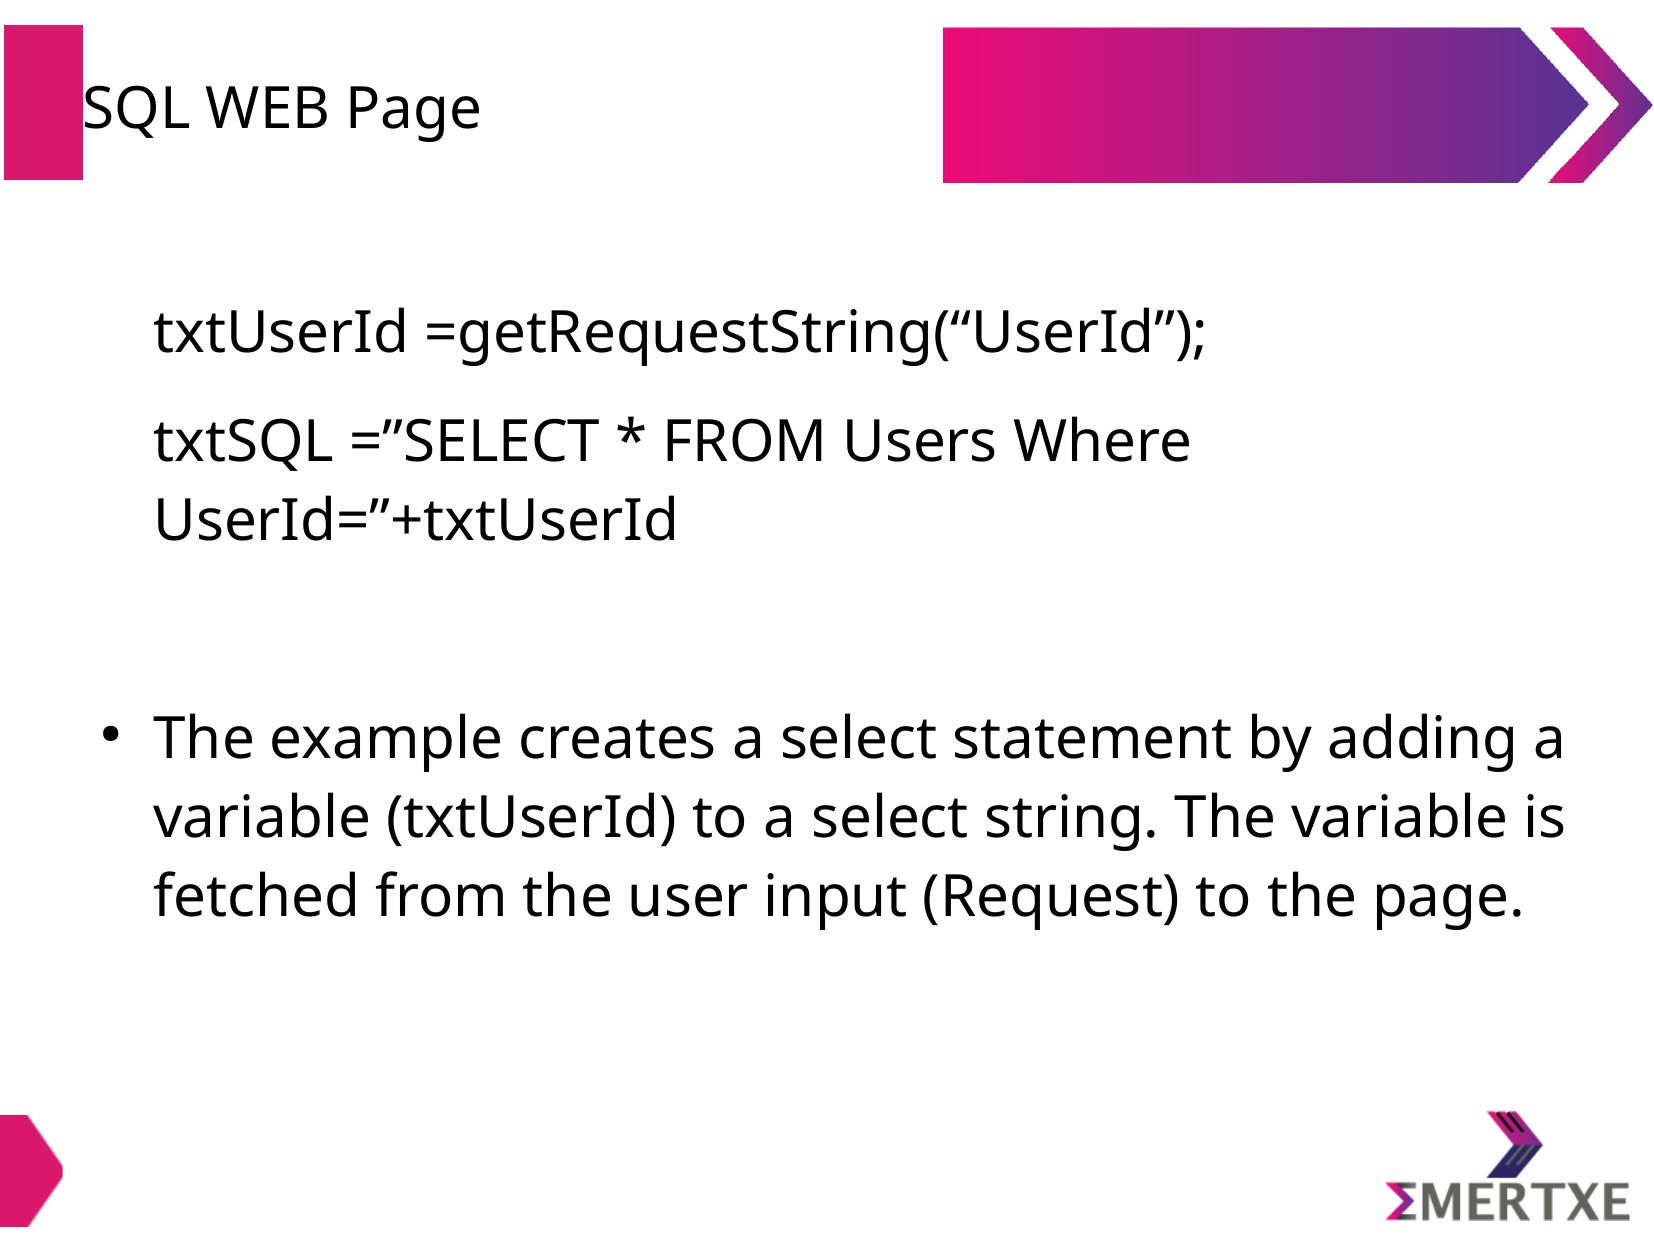

# SQL WEB Page
txtUserId =getRequestString(“UserId”);
txtSQL =”SELECT * FROM Users Where UserId=”+txtUserId
The example creates a select statement by adding a variable (txtUserId) to a select string. The variable is fetched from the user input (Request) to the page.